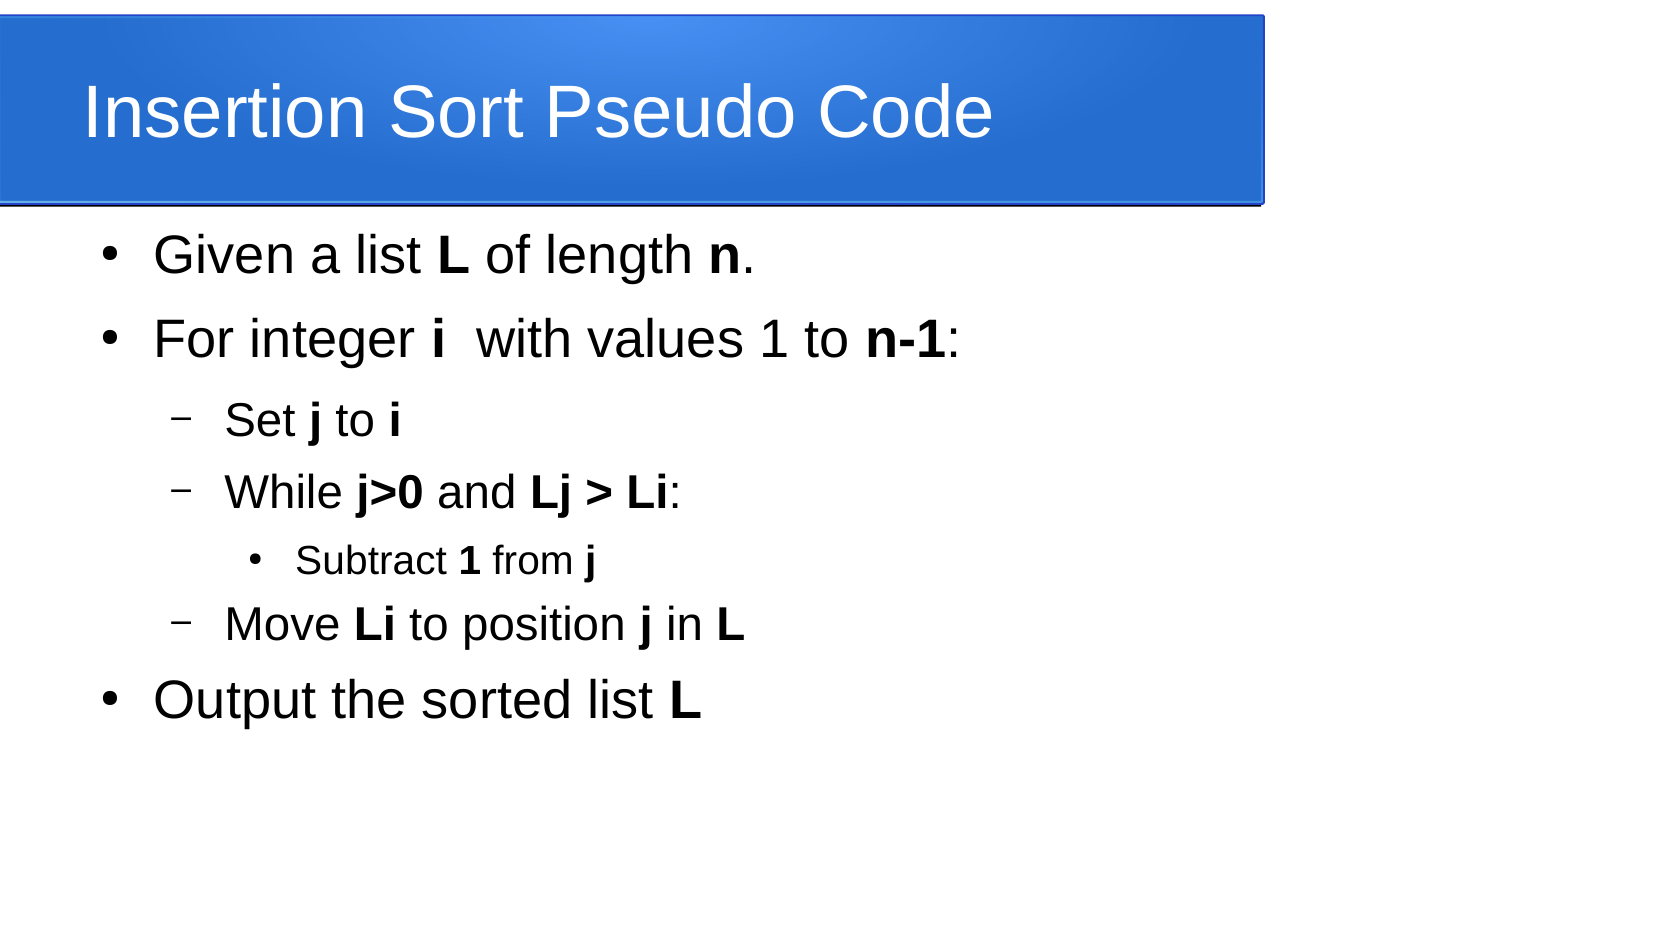

# Insertion Sort Pseudo Code
Given a list L of length n.
For integer i with values 1 to n-1:
Set j to i
While j>0 and Lj > Li:
Subtract 1 from j
Move Li to position j in L
Output the sorted list L